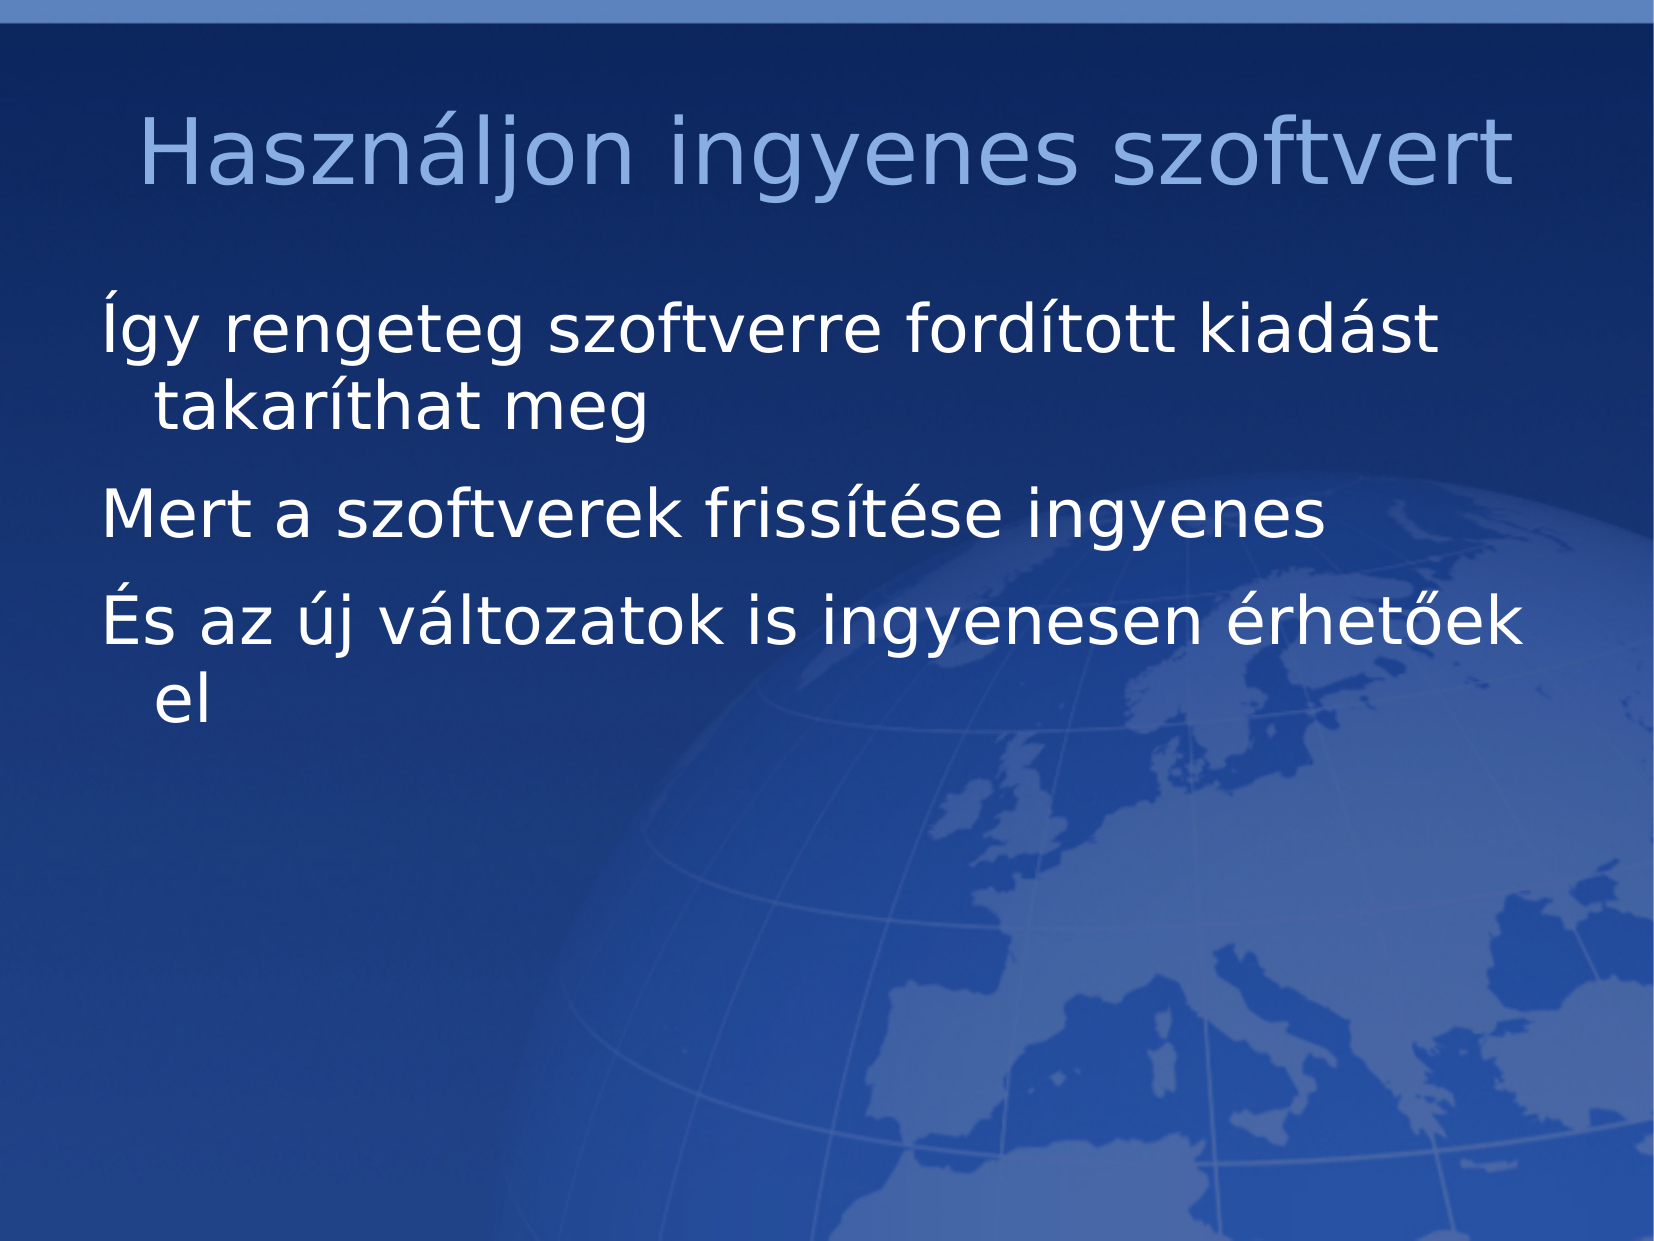

# Használjon ingyenes szoftvert
Így rengeteg szoftverre fordított kiadást takaríthat meg
Mert a szoftverek frissítése ingyenes
És az új változatok is ingyenesen érhetőek el